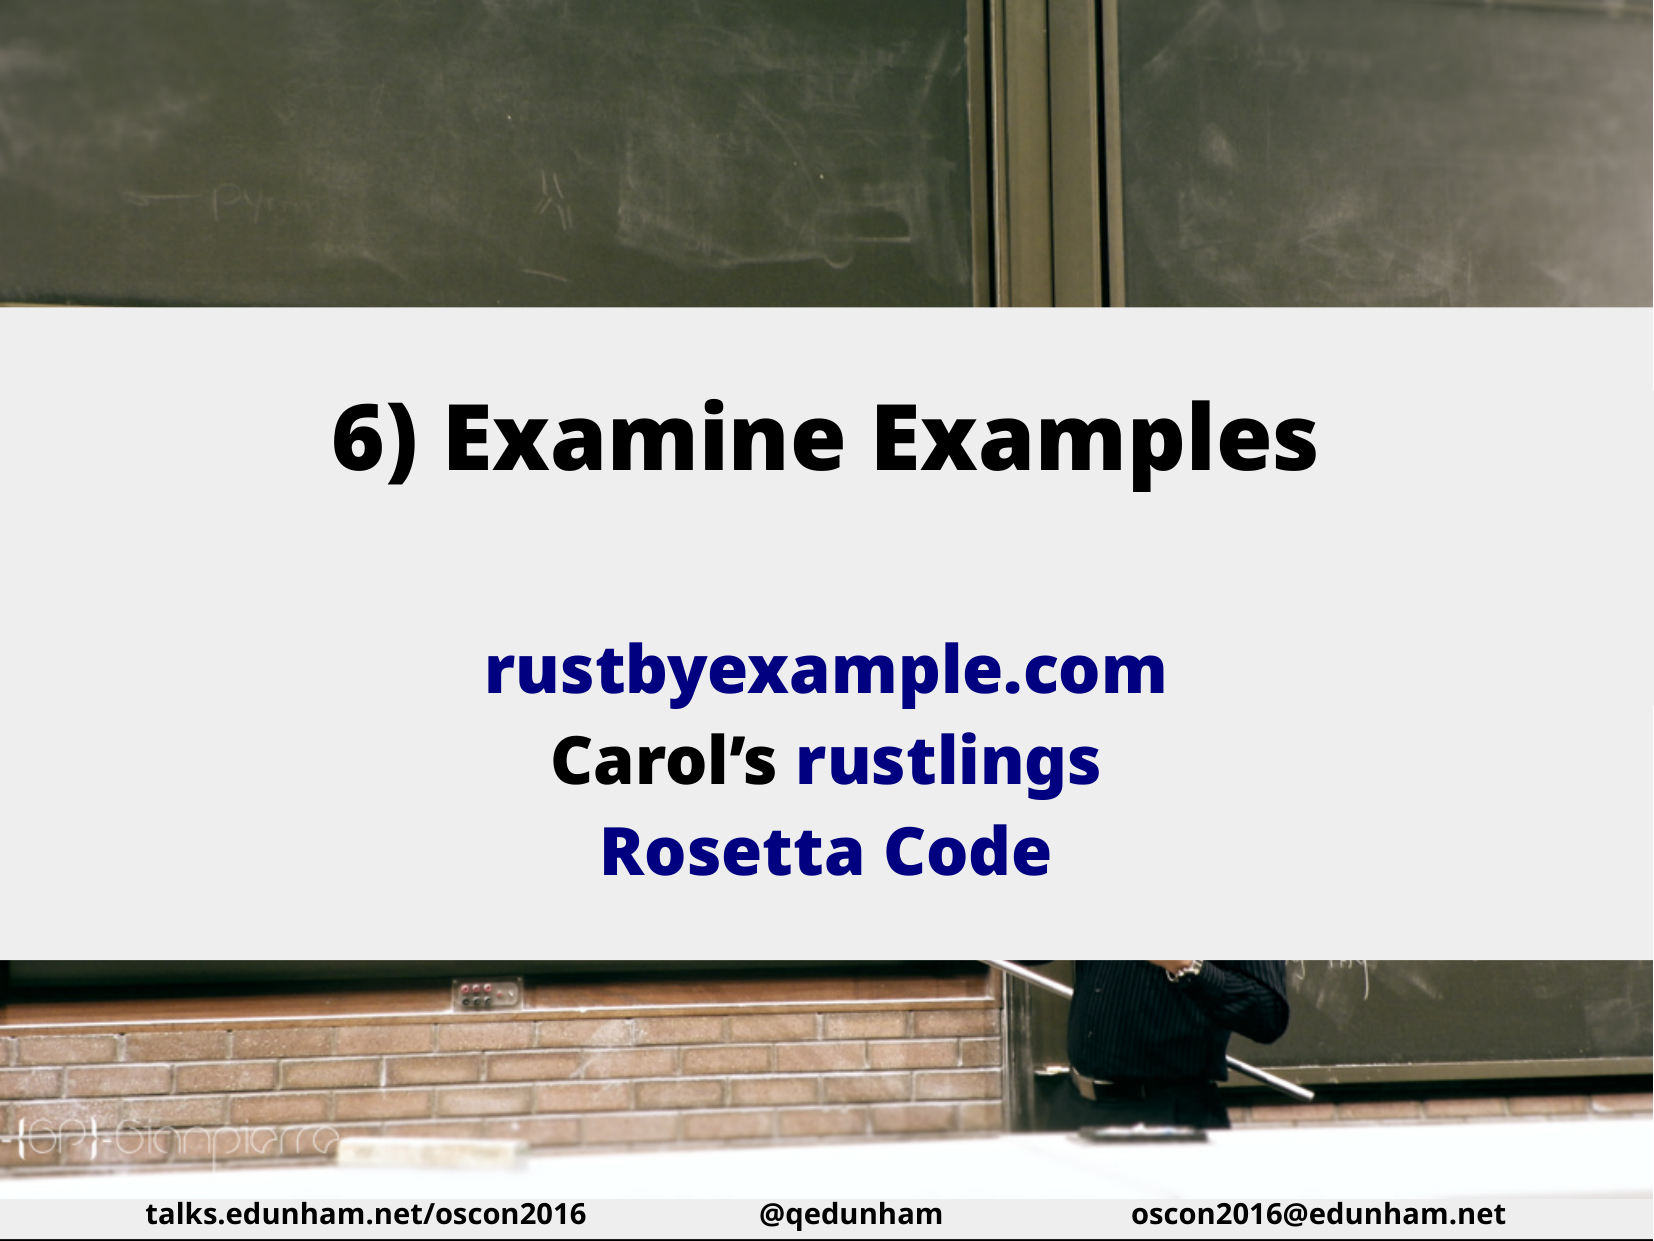

# 6) Examine Examples rustbyexample.com Carol’s rustlings Rosetta Code